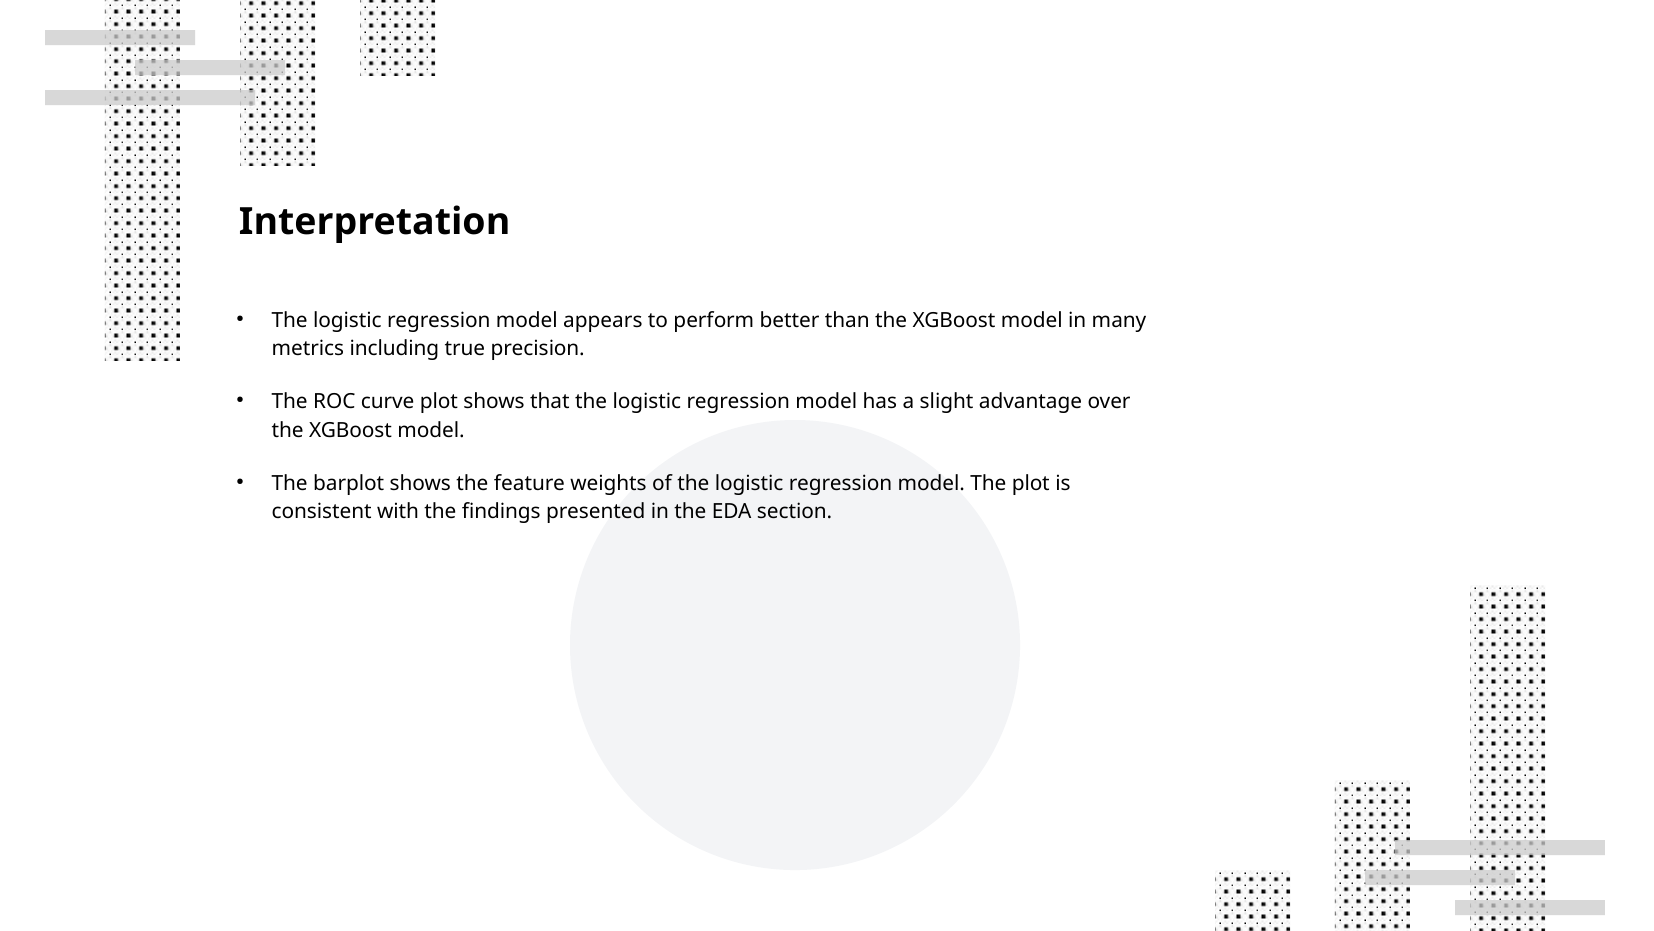

Interpretation
The logistic regression model appears to perform better than the XGBoost model in many metrics including true precision.
The ROC curve plot shows that the logistic regression model has a slight advantage over the XGBoost model.
The barplot shows the feature weights of the logistic regression model. The plot is consistent with the findings presented in the EDA section.